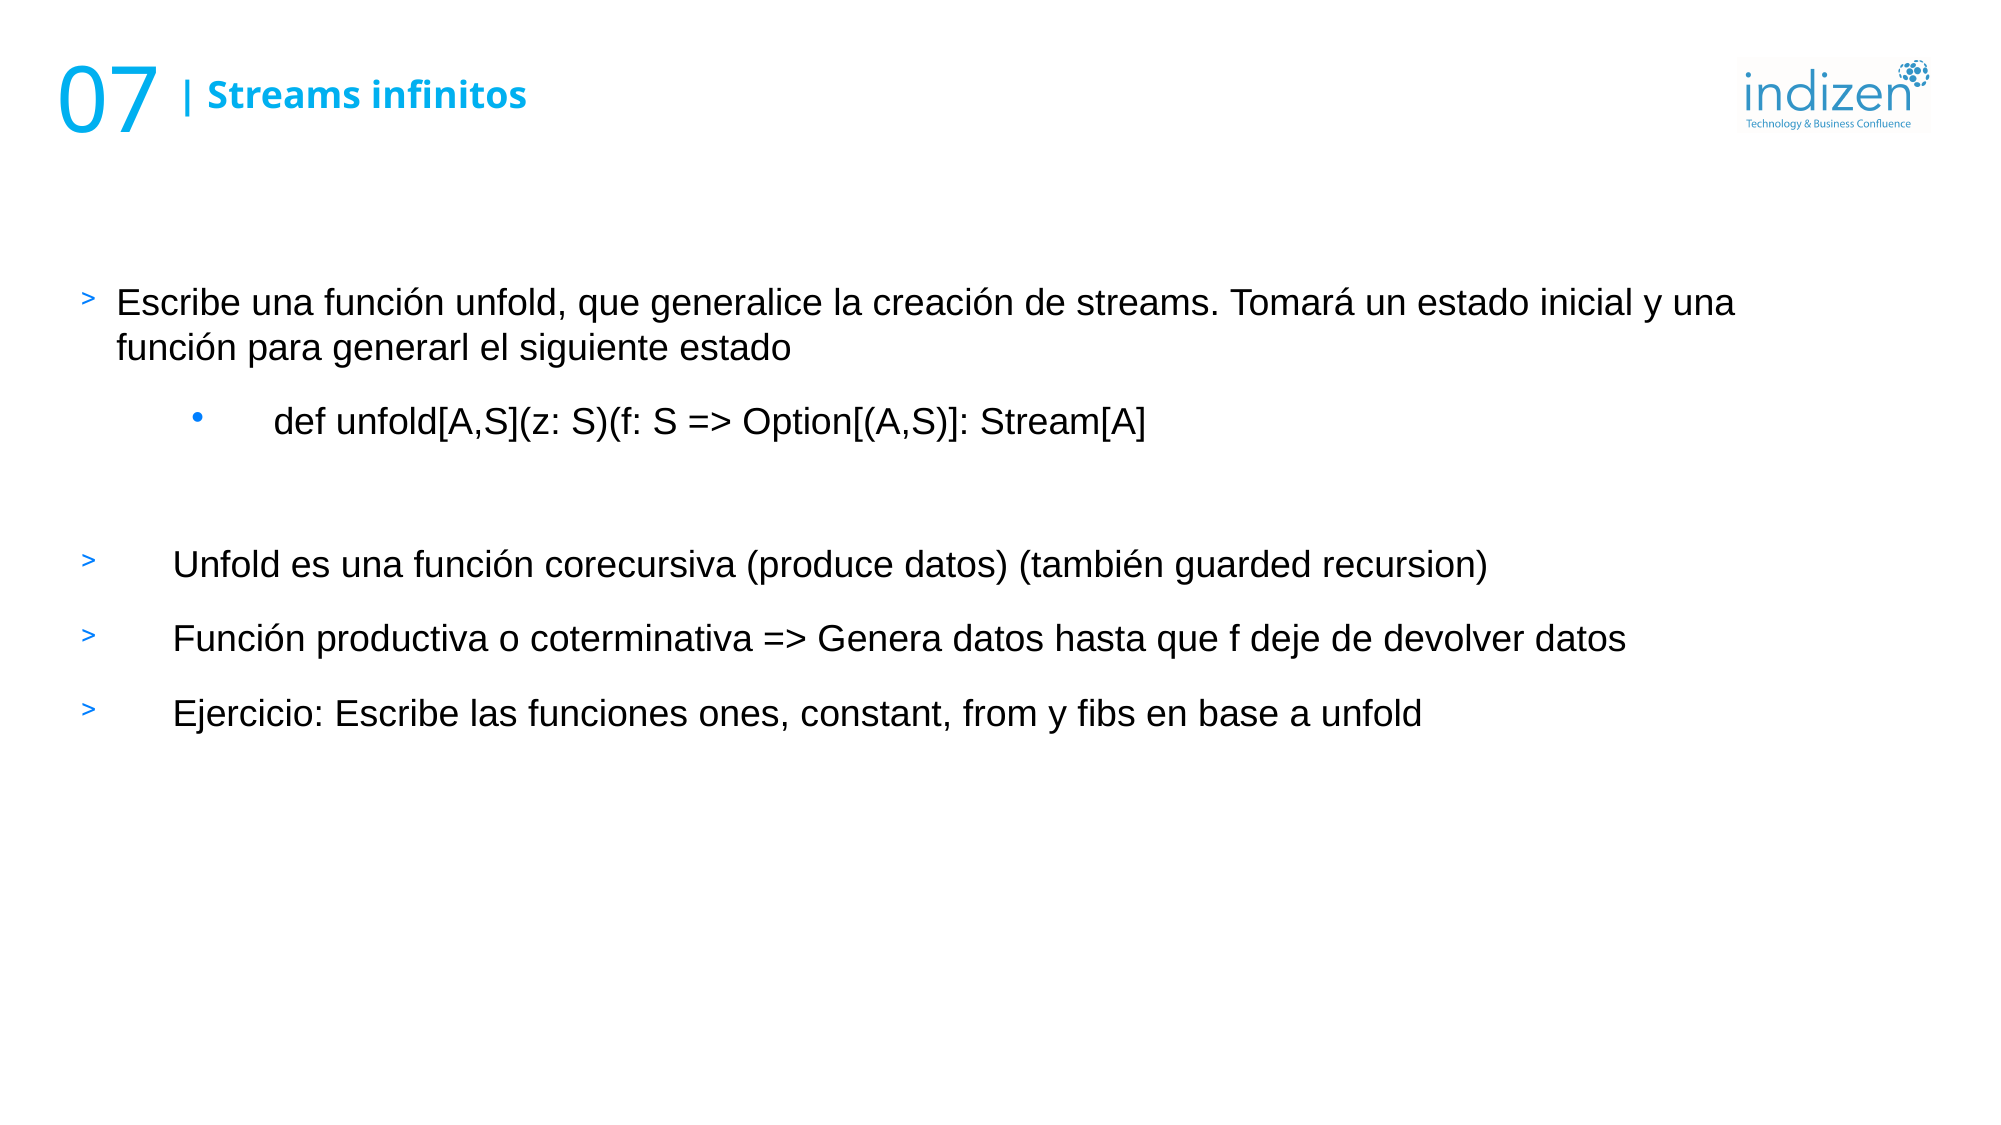

07
| Streams infinitos
Escribe una función unfold, que generalice la creación de streams. Tomará un estado inicial y una función para generarl el siguiente estado
def unfold[A,S](z: S)(f: S => Option[(A,S)]: Stream[A]
Unfold es una función corecursiva (produce datos) (también guarded recursion)
Función productiva o coterminativa => Genera datos hasta que f deje de devolver datos
Ejercicio: Escribe las funciones ones, constant, from y fibs en base a unfold